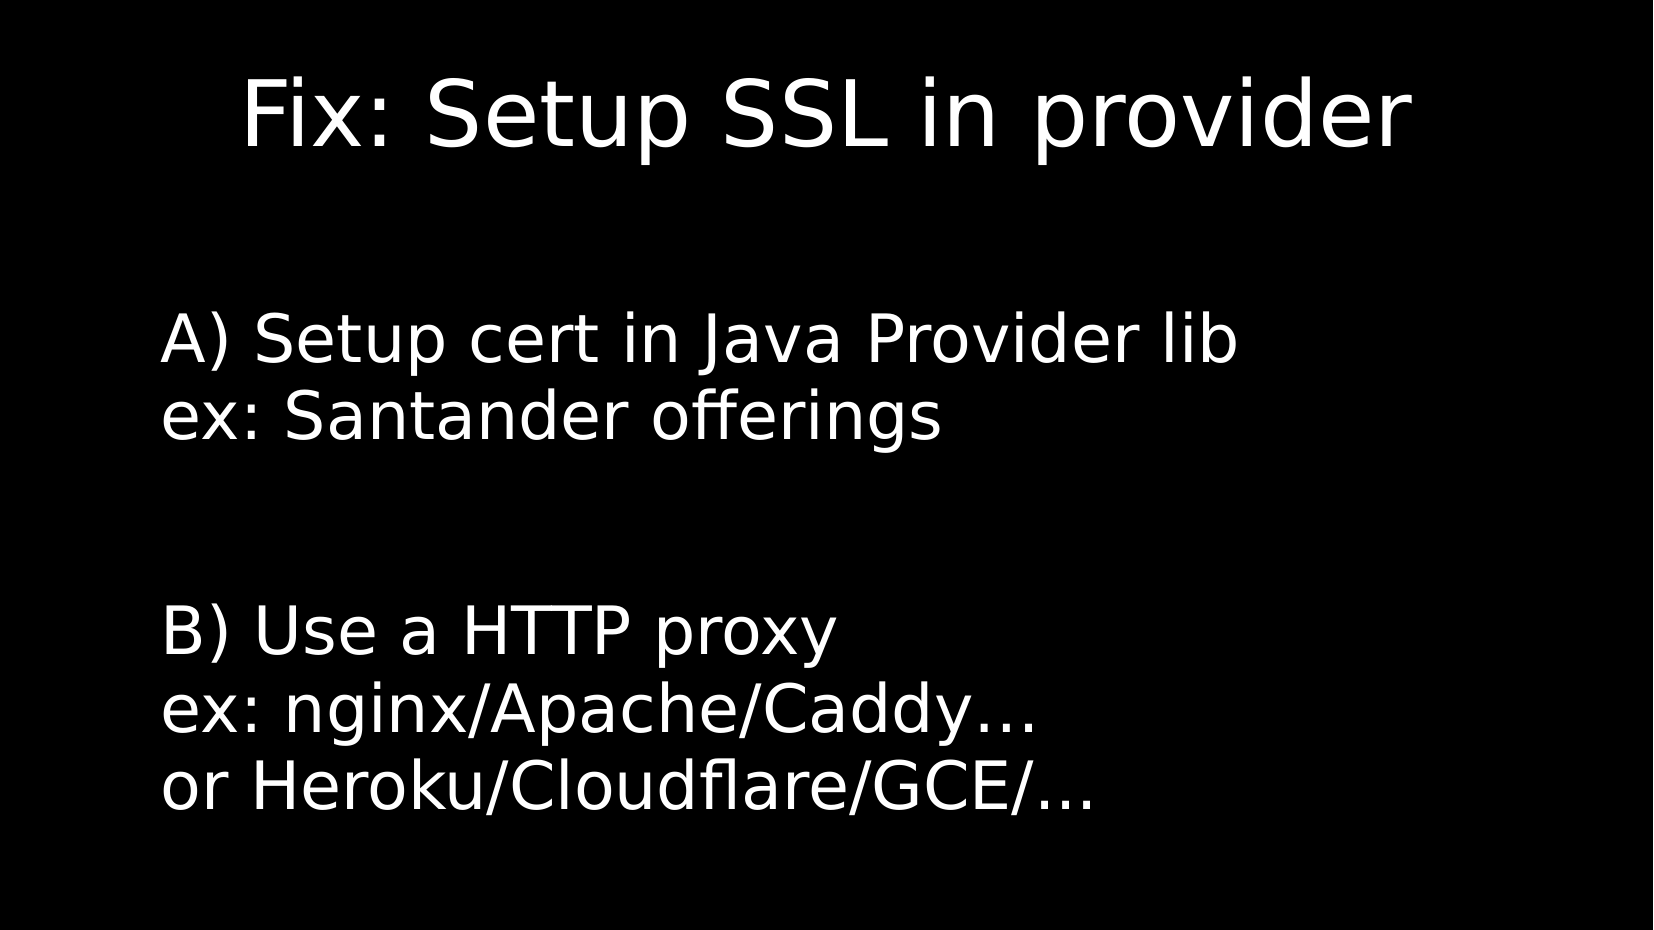

# Fix: Setup SSL in provider
A) Setup cert in Java Provider lib
ex: Santander offerings
B) Use a HTTP proxy
ex: nginx/Apache/Caddy…
or Heroku/Cloudflare/GCE/...